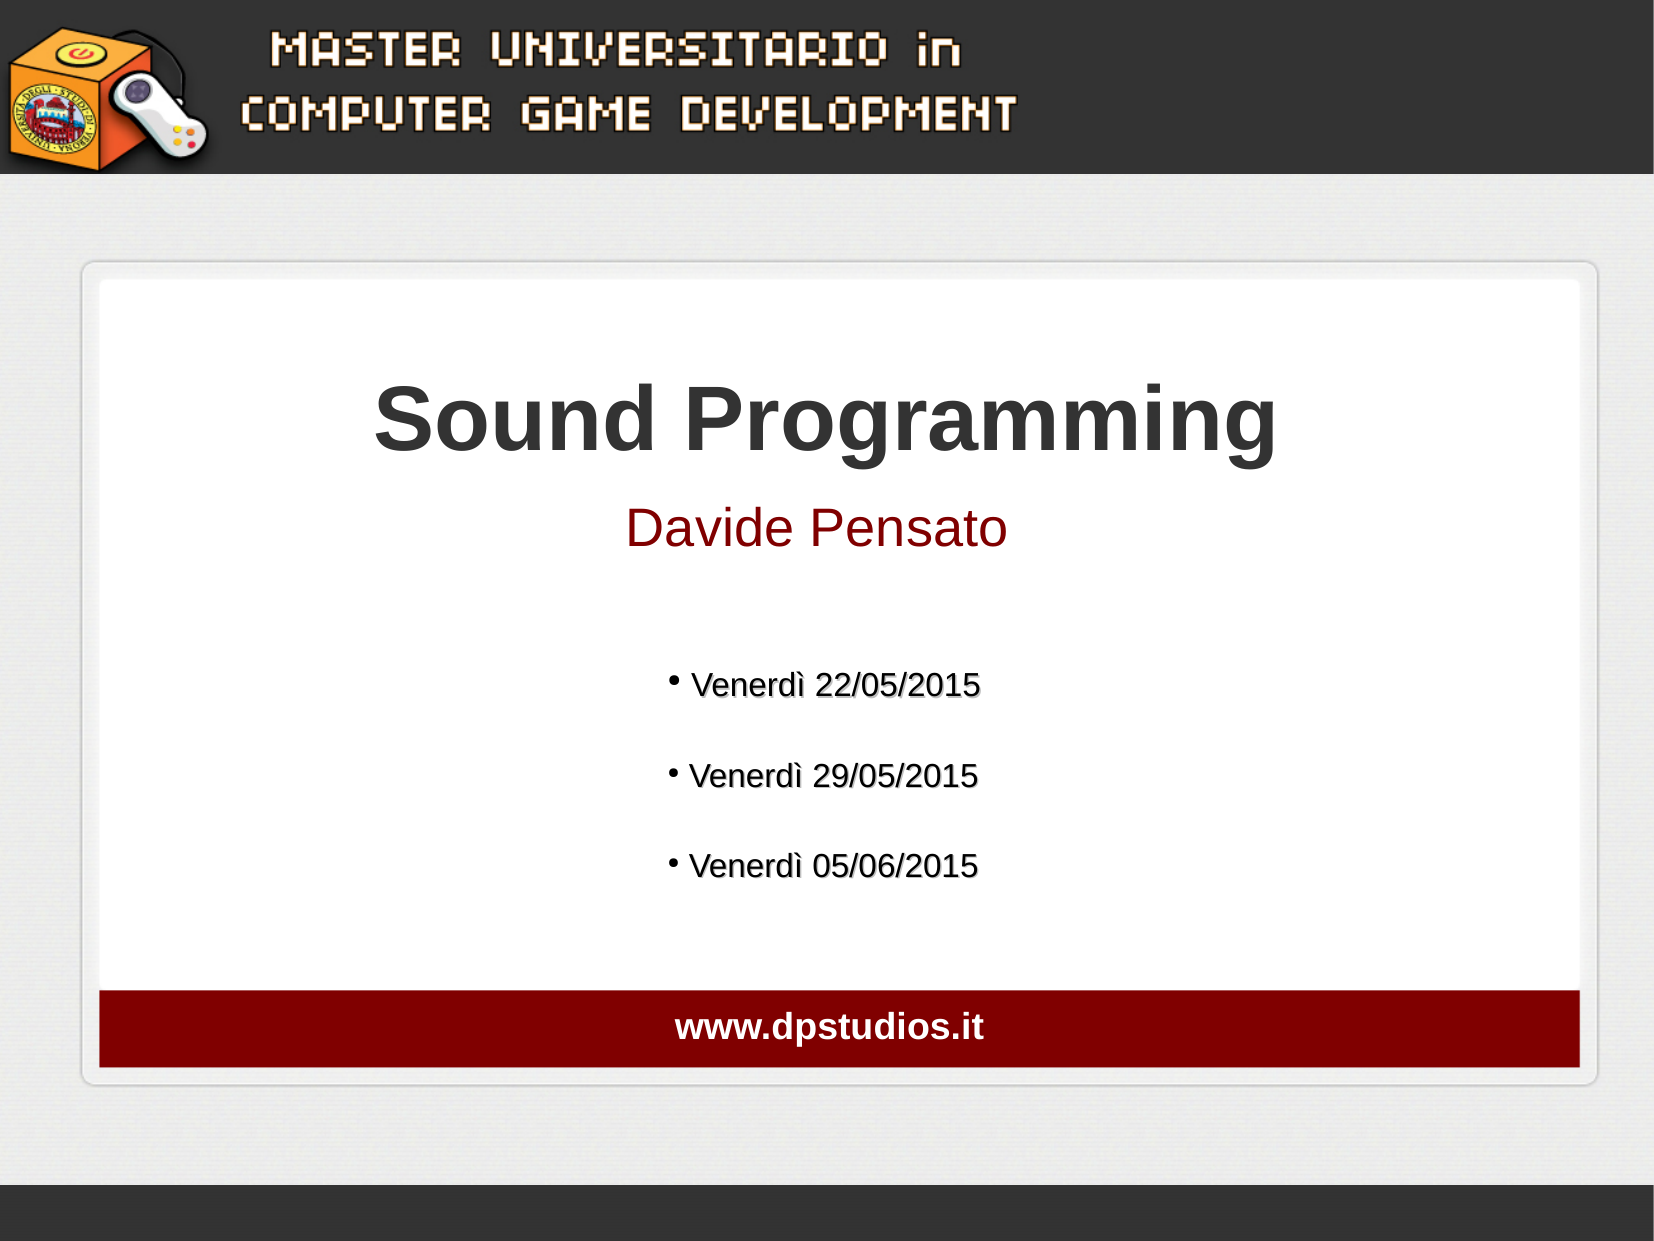

# Sound Programming
Davide Pensato
 Venerdì 22/05/2015
 Venerdì 29/05/2015
 Venerdì 05/06/2015
www.dpstudios.it